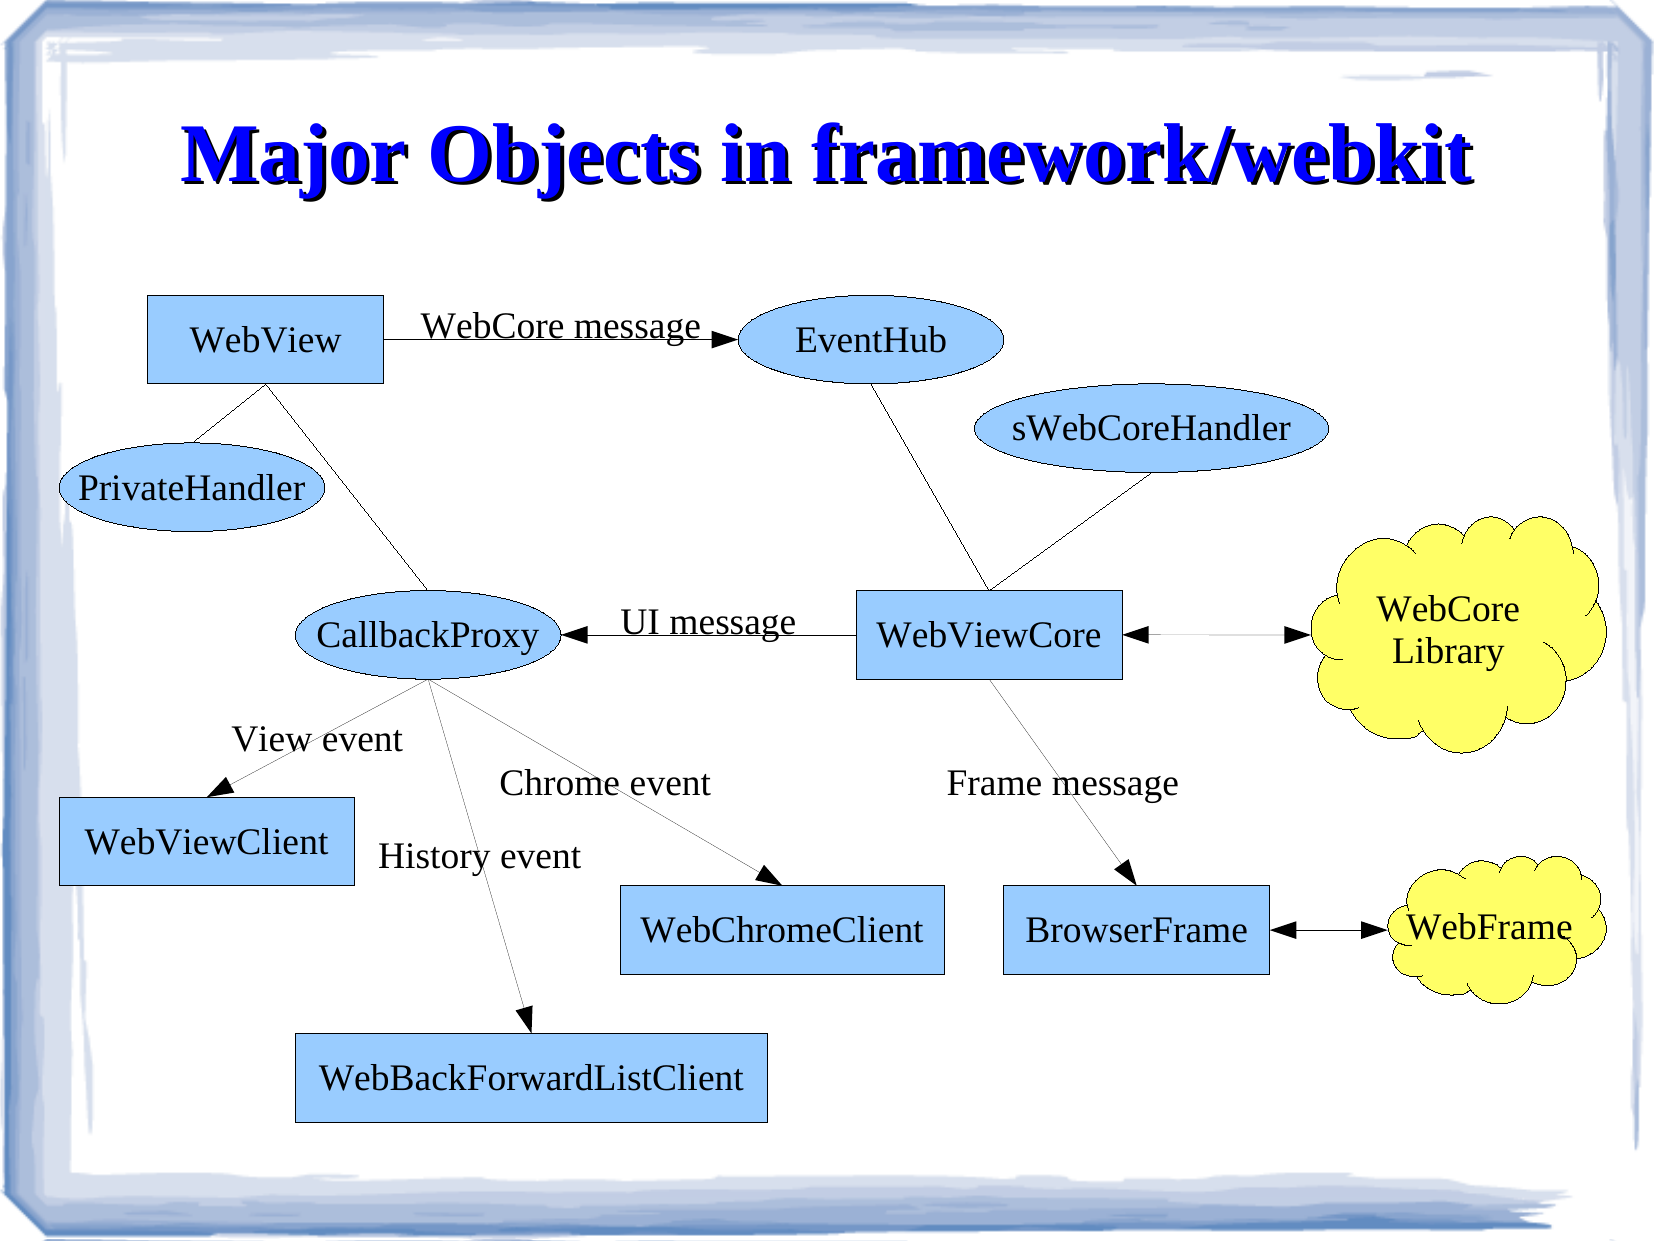

# Major Objects in framework/webkit
WebView
EventHub
sWebCoreHandler
PrivateHandler
WebCore
Library
CallbackProxy
WebViewCore
WebViewClient
WebFrame
WebChromeClient
BrowserFrame
WebBackForwardListClient